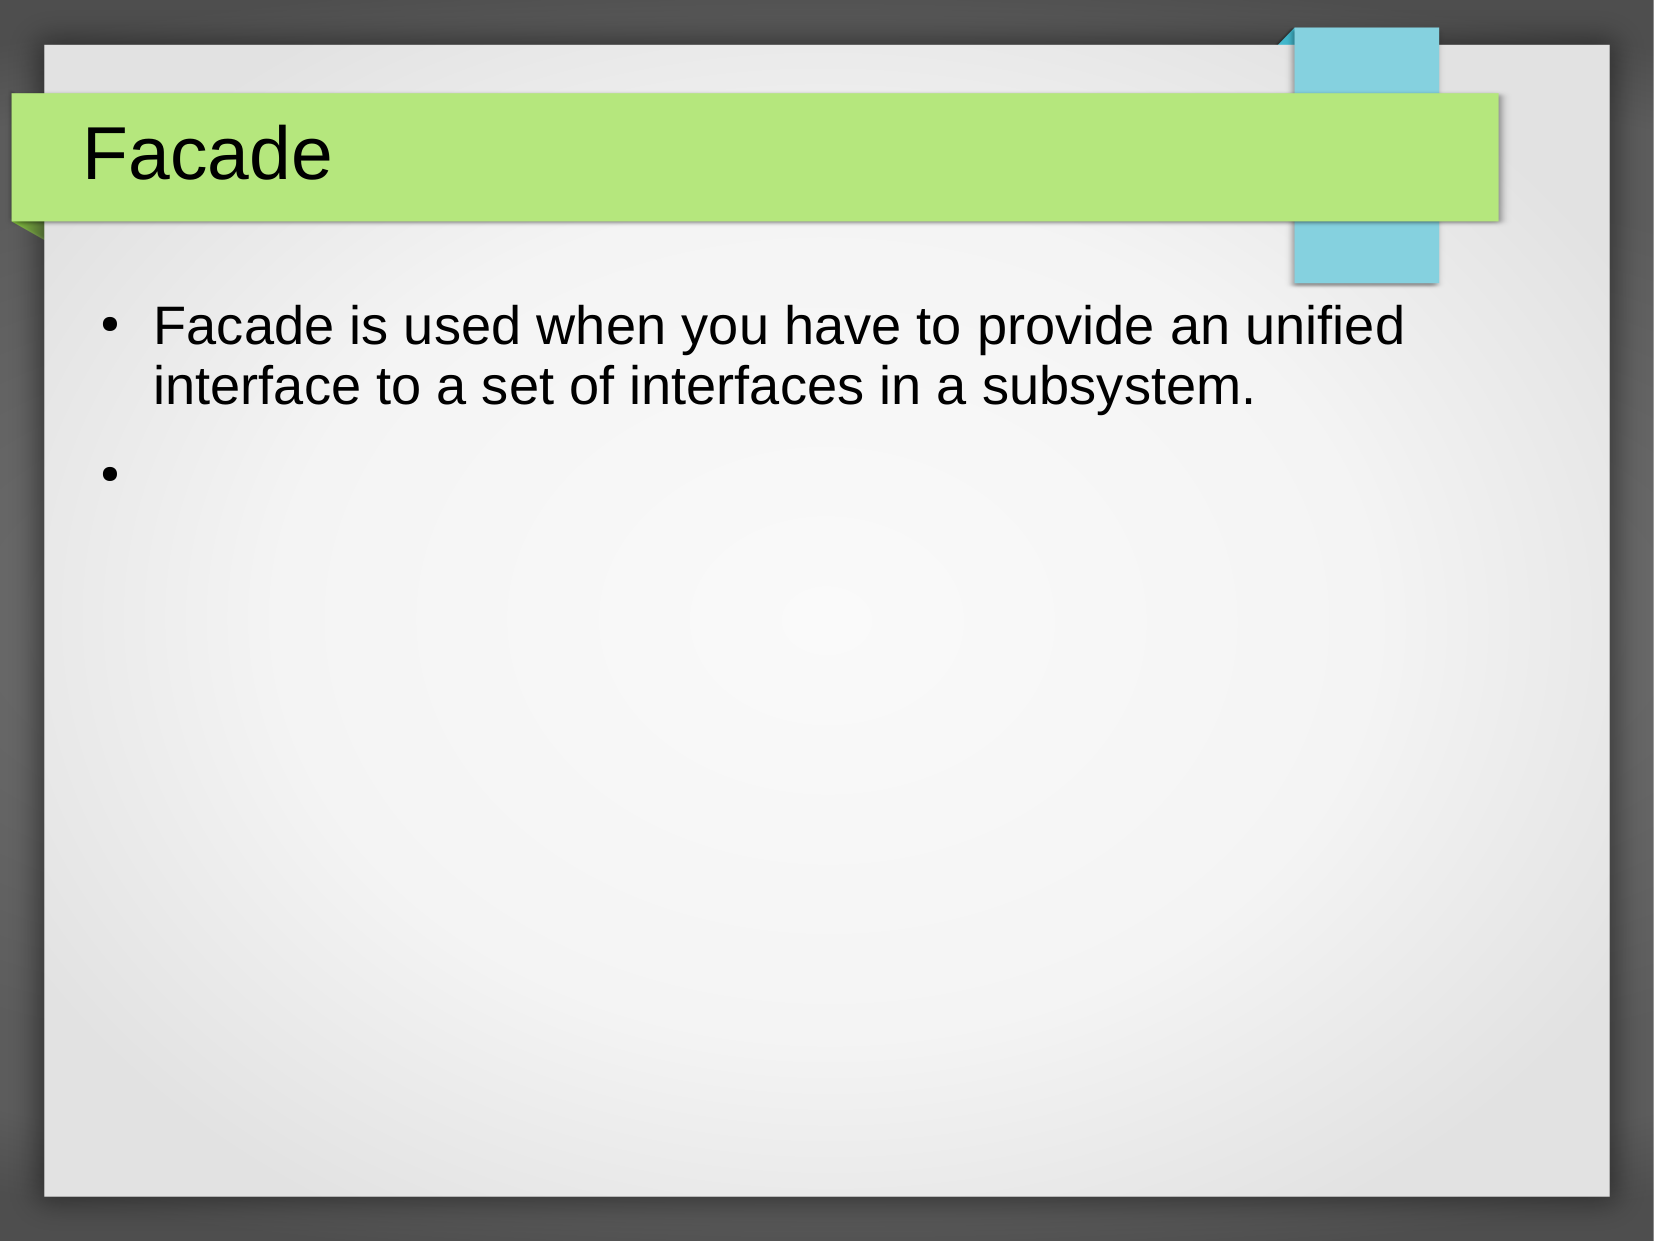

# Facade
Facade is used when you have to provide an unified interface to a set of interfaces in a subsystem.